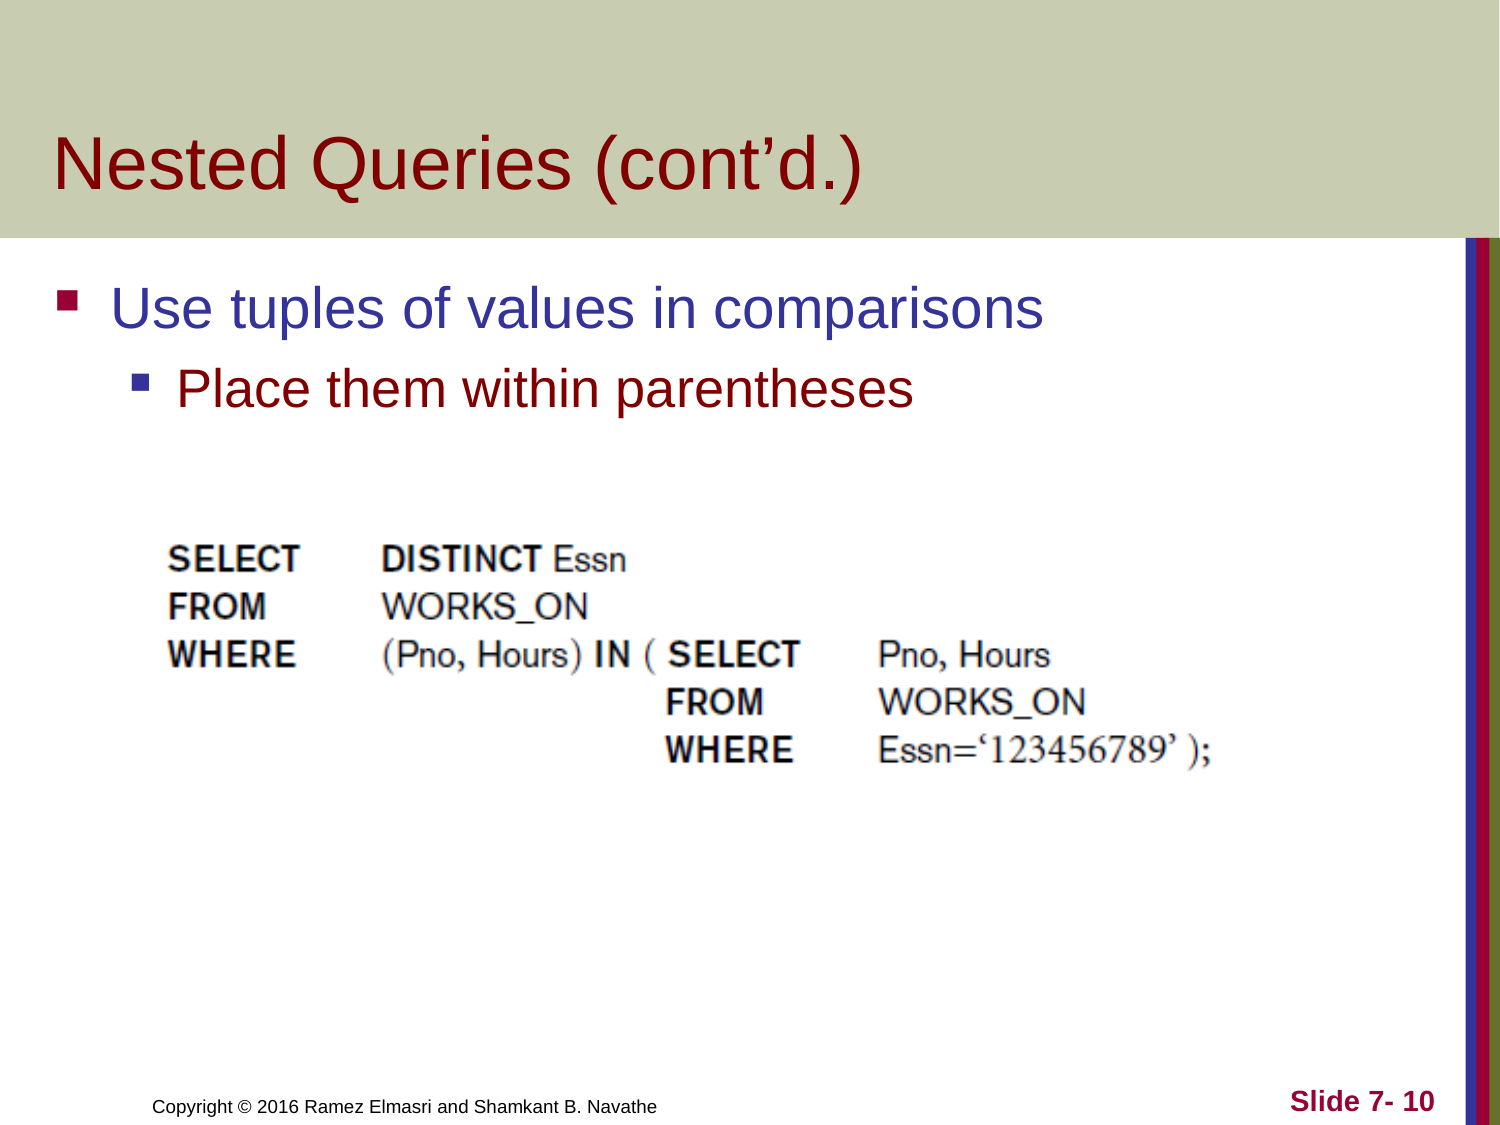

# Nested Queries (cont’d.)
Use tuples of values in comparisons
Place them within parentheses
Slide 7- 10